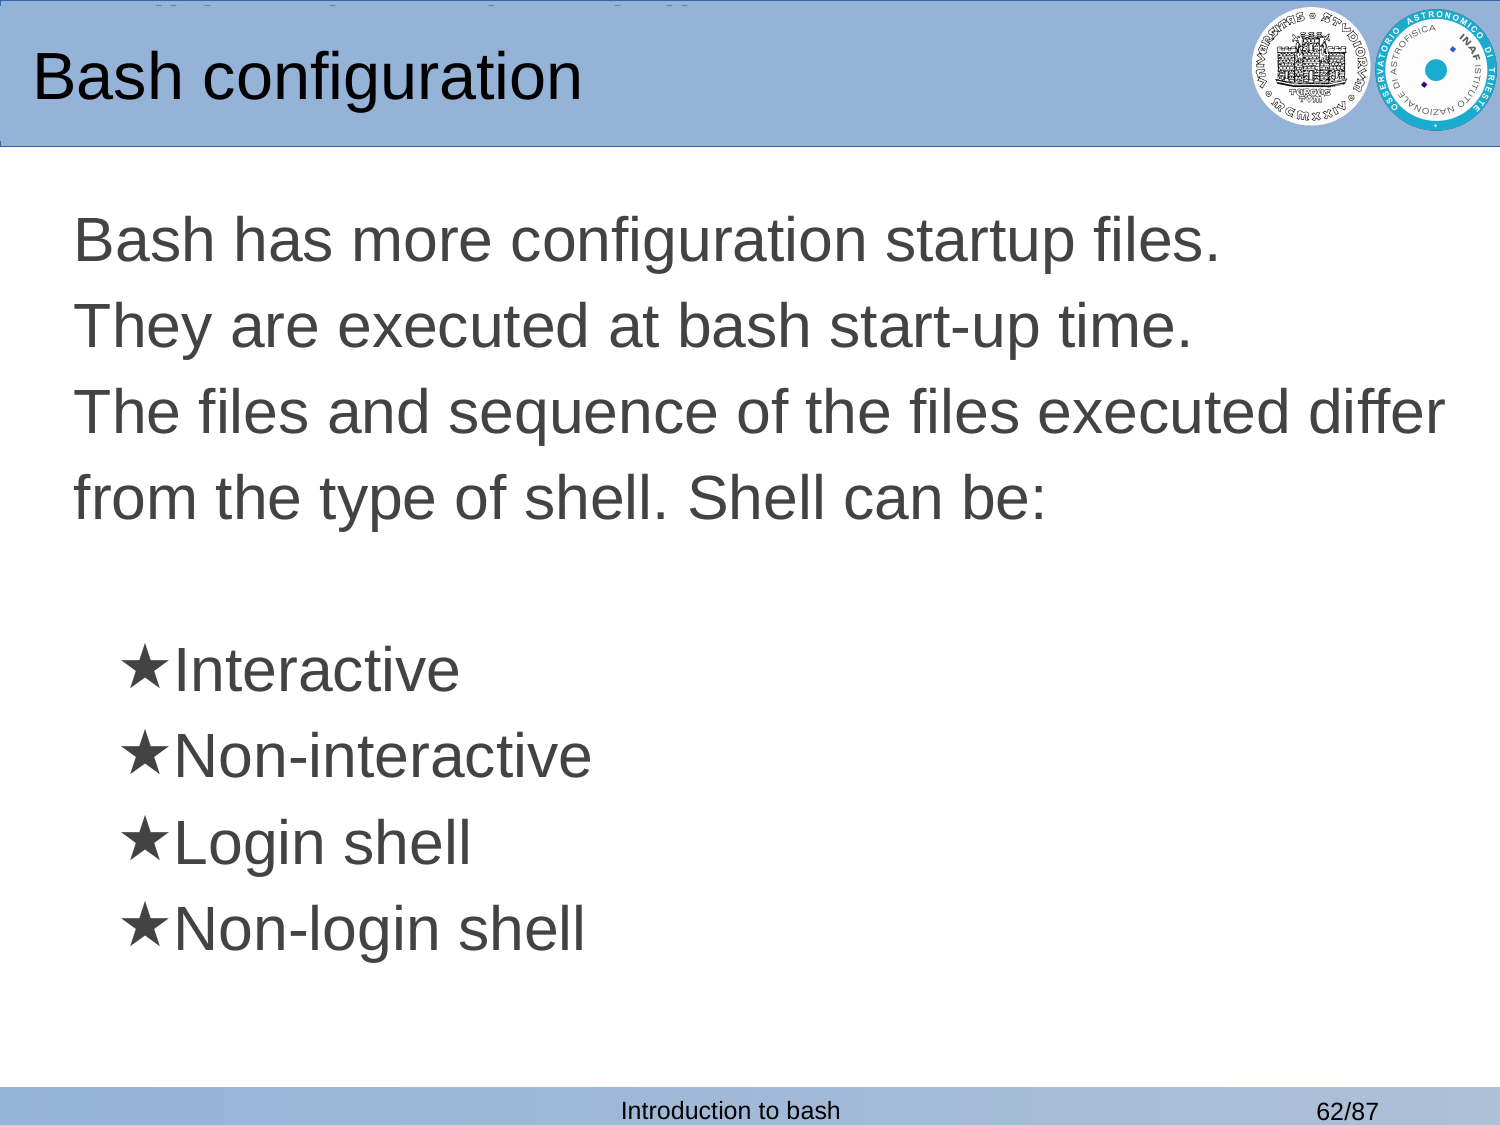

Traditional service delivery
Bash configuration
# Bash has more configuration startup files.
They are executed at bash start-up time.
The files and sequence of the files executed differ from the type of shell. Shell can be:
Interactive
Non-interactive
Login shell
Non-login shell